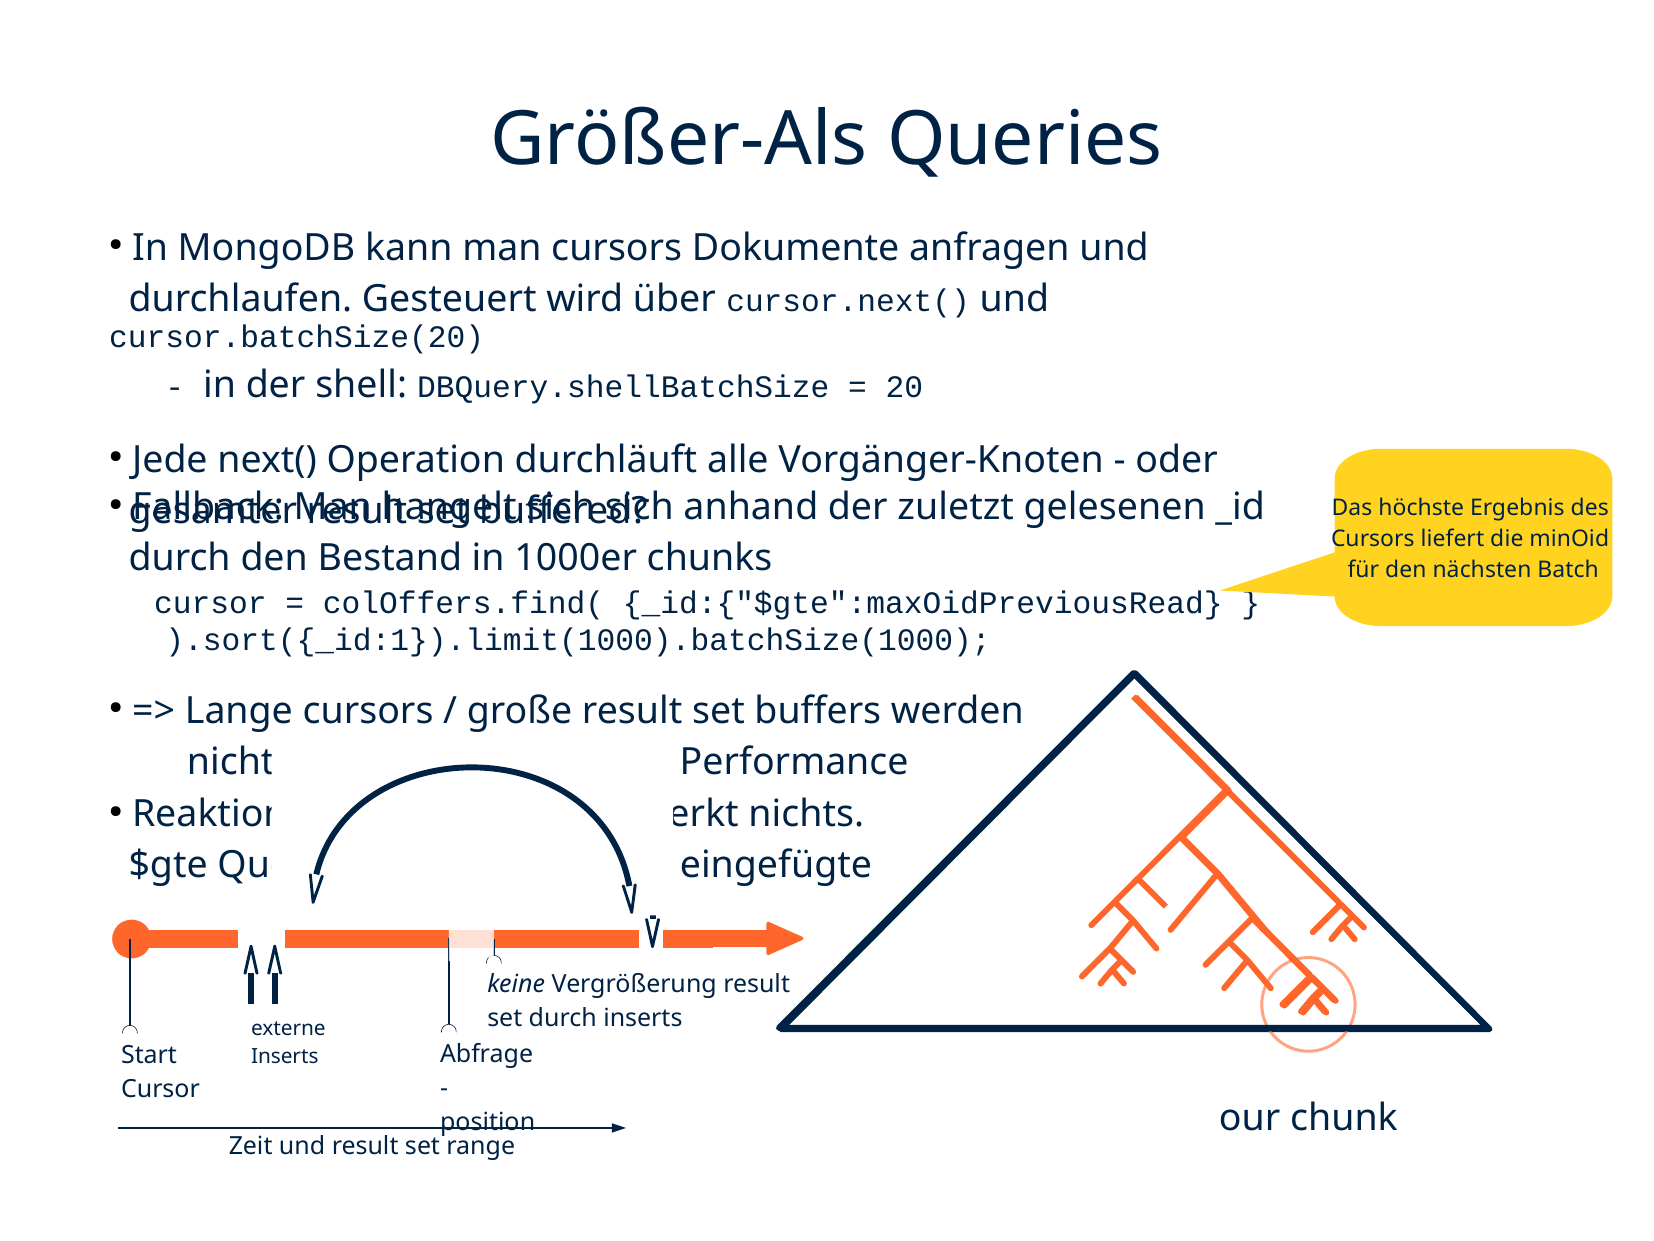

# Größer-Als Queries
 In MongoDB kann man cursors Dokumente anfragen und
 durchlaufen. Gesteuert wird über cursor.next() und cursor.batchSize(20)
 - in der shell: DBQuery.shellBatchSize = 20
 Jede next() Operation durchläuft alle Vorgänger-Knoten - oder
 gesamter result set buffered?
Das höchste Ergebnis des
Cursors liefert die minOid
für den nächsten Batch
 Fallback: Man hangelt sich sich anhand der zuletzt gelesenen _id
 durch den Bestand in 1000er chunks
 cursor = colOffers.find( {_id:{"$gte":maxOidPreviousRead} }
 ).sort({_id:1}).limit(1000).batchSize(1000);
 => Lange cursors / große result set buffers werden
 nicht benötigt. ggf. bessere Performance
our chunk
 Reaktion auf Inserts: Cursor merkt nichts.
 $gte Query findet nachfolgend eingefügte
externe
Inserts
keine Vergrößerung result set durch inserts
Abfrage-
position
Start
Cursor
Zeit und result set range